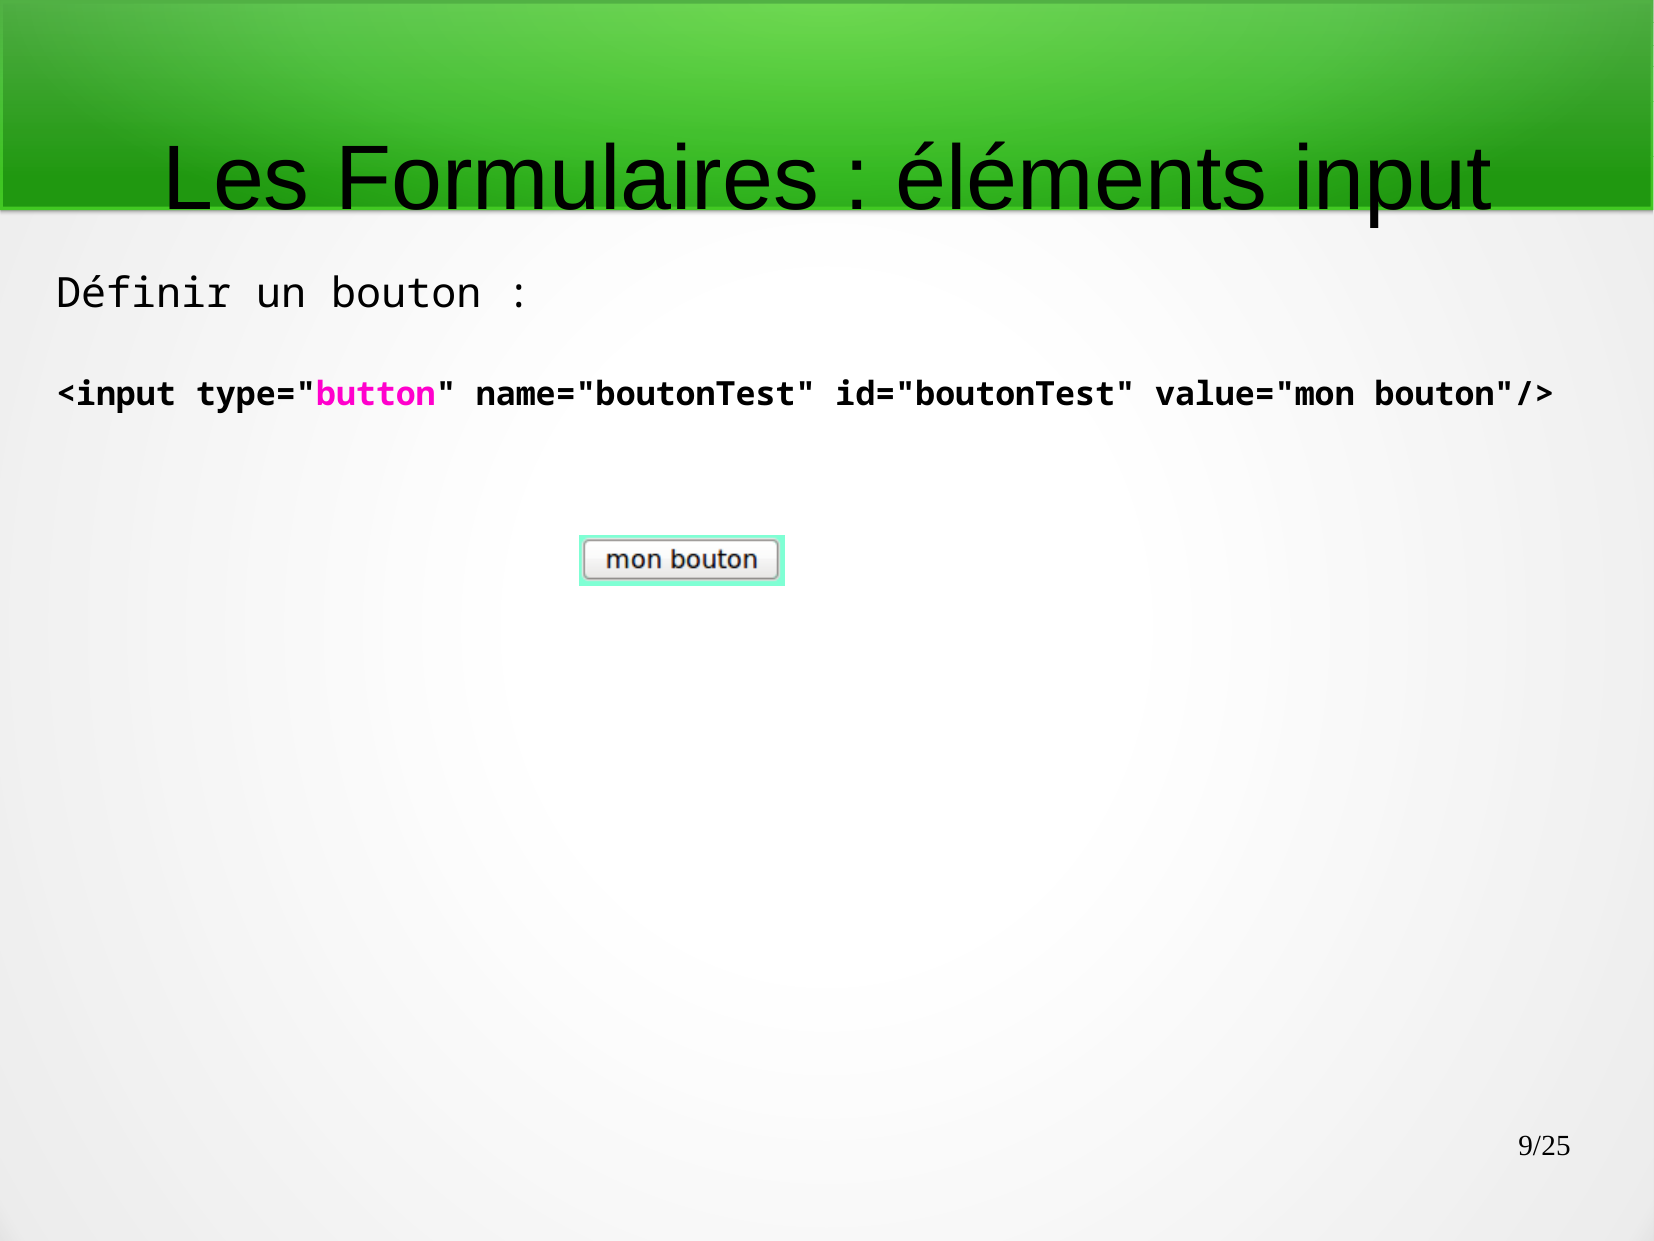

# Les Formulaires : éléments input
Définir un bouton :
<input type="button" name="boutonTest" id="boutonTest" value="mon bouton"/>
9